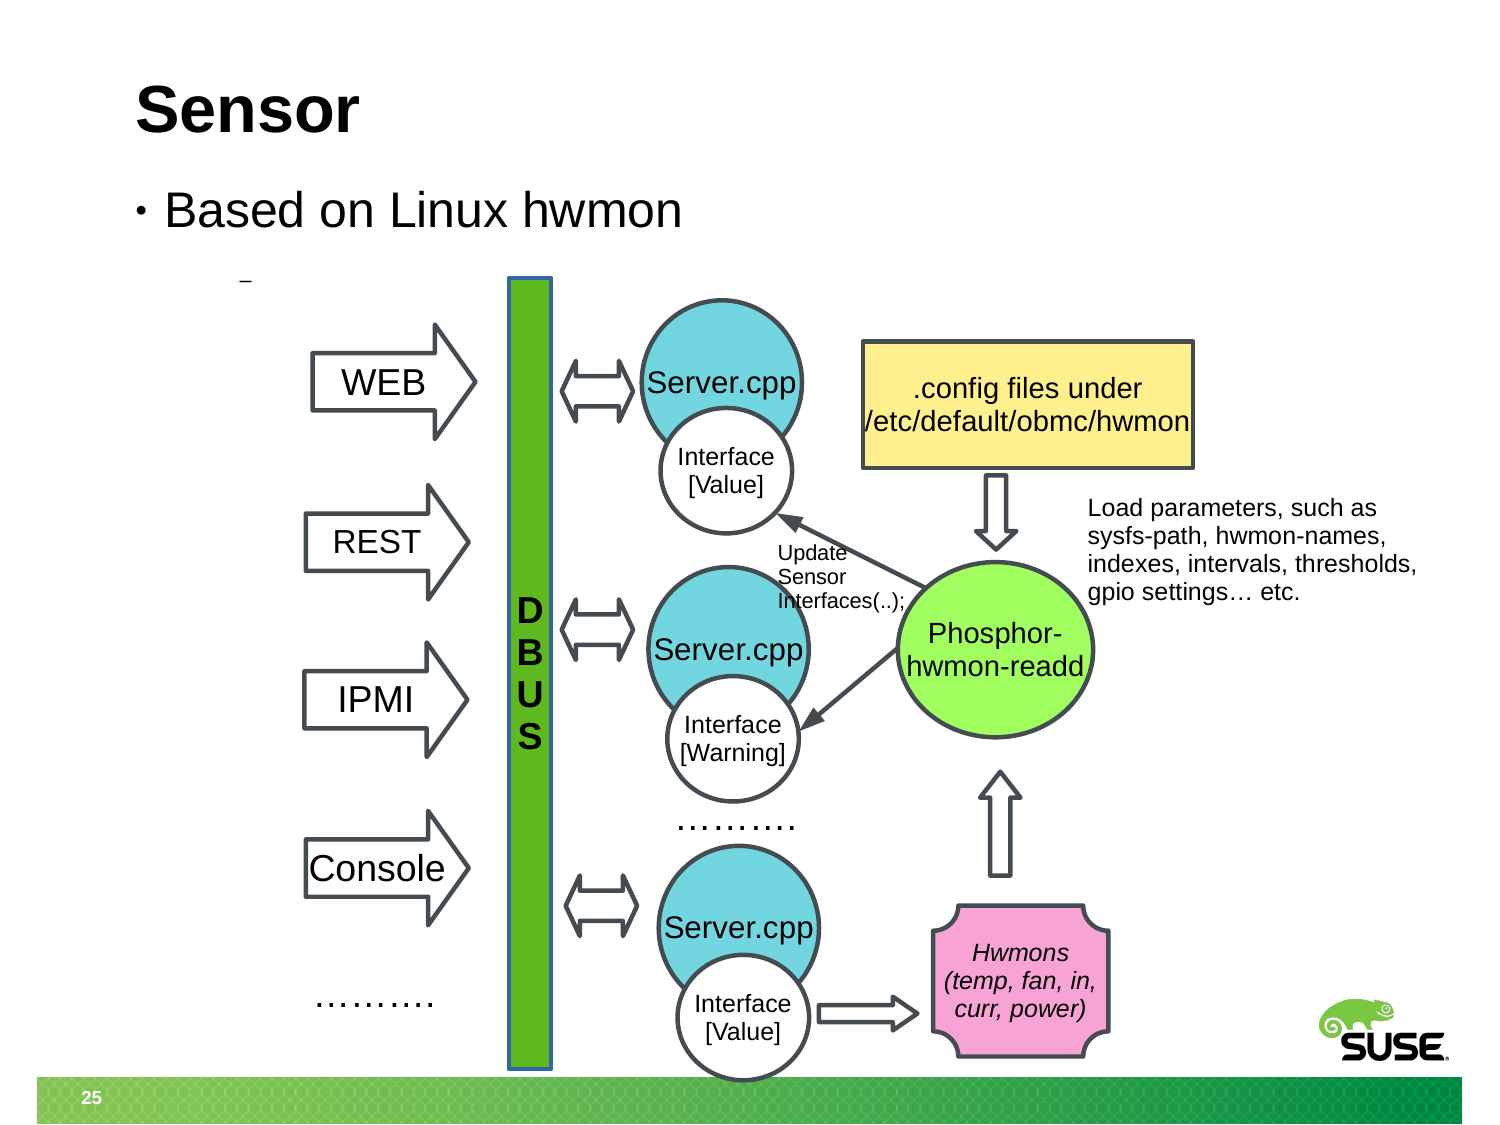

# Sensor
Based on Linux hwmon
D
B
U
S
Server.cpp
WEB
.config files under
/etc/default/obmc/hwmon
Interface
[Value]
REST
Load parameters, such as
sysfs-path, hwmon-names,
indexes, intervals, thresholds,
gpio settings… etc.
Update
Sensor
Interfaces(..);
Phosphor-
hwmon-readd
Server.cpp
IPMI
Interface
[Warning]
……….
Console
Server.cpp
Hwmons
(temp, fan, in,
curr, power)
Interface
[Value]
……….